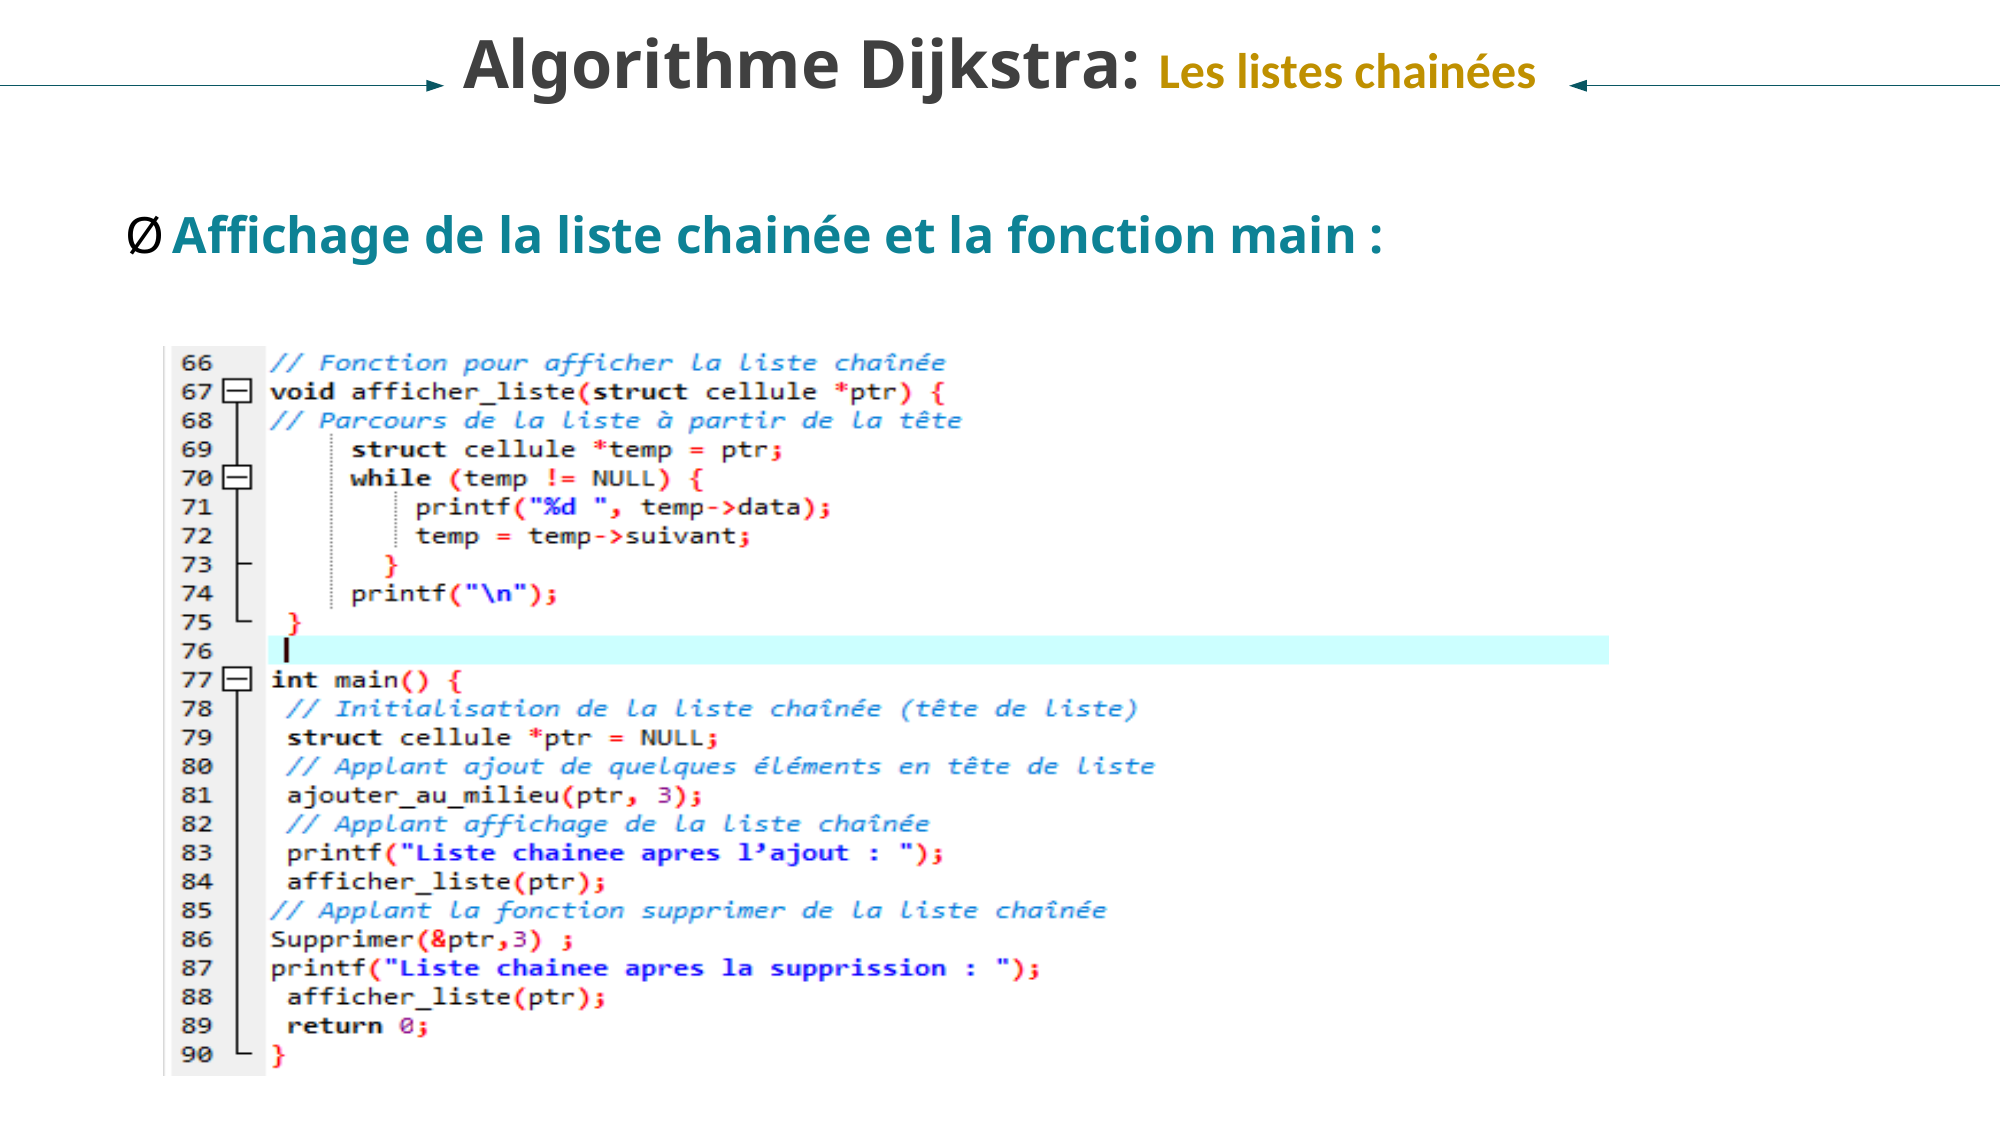

Algorithme Dijkstra: Les listes chainées
# Analyse du projet : diapositive 3
Affichage de la liste chainée et la fonction main :